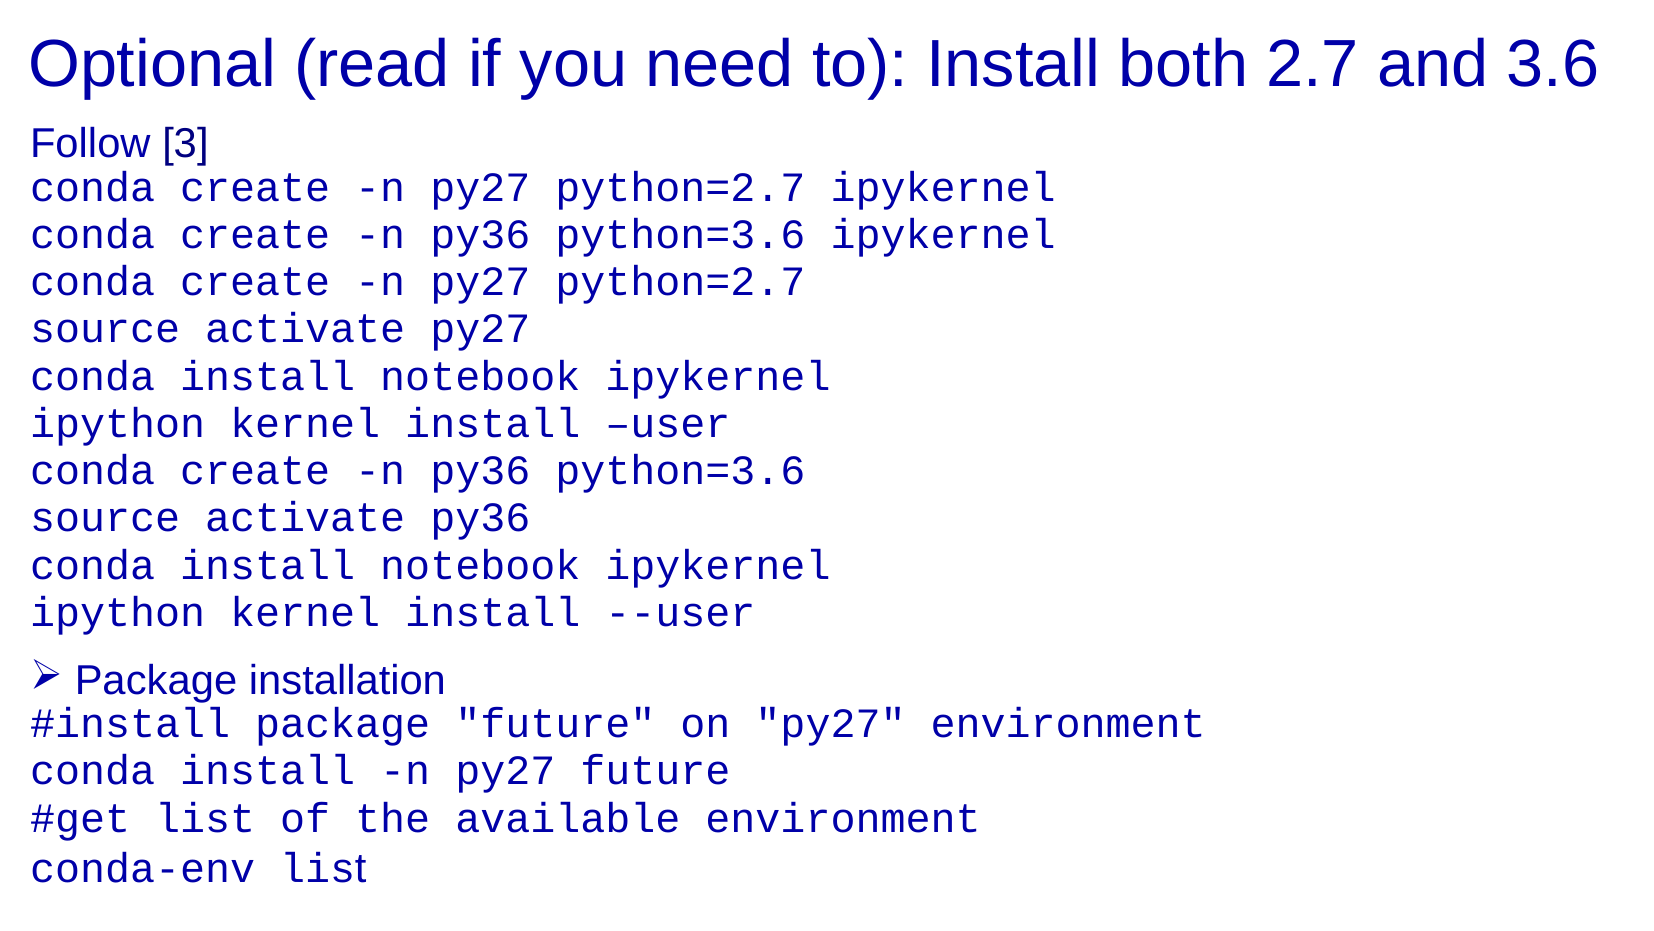

# Optional (read if you need to): Install both 2.7 and 3.6
Follow [3]
conda create -n py27 python=2.7 ipykernel
conda create -n py36 python=3.6 ipykernel
conda create -n py27 python=2.7
source activate py27
conda install notebook ipykernel
ipython kernel install –user
conda create -n py36 python=3.6
source activate py36
conda install notebook ipykernel
ipython kernel install --user
 Package installation
#install package "future" on "py27" environment
conda install -n py27 future
#get list of the available environment
conda-env list